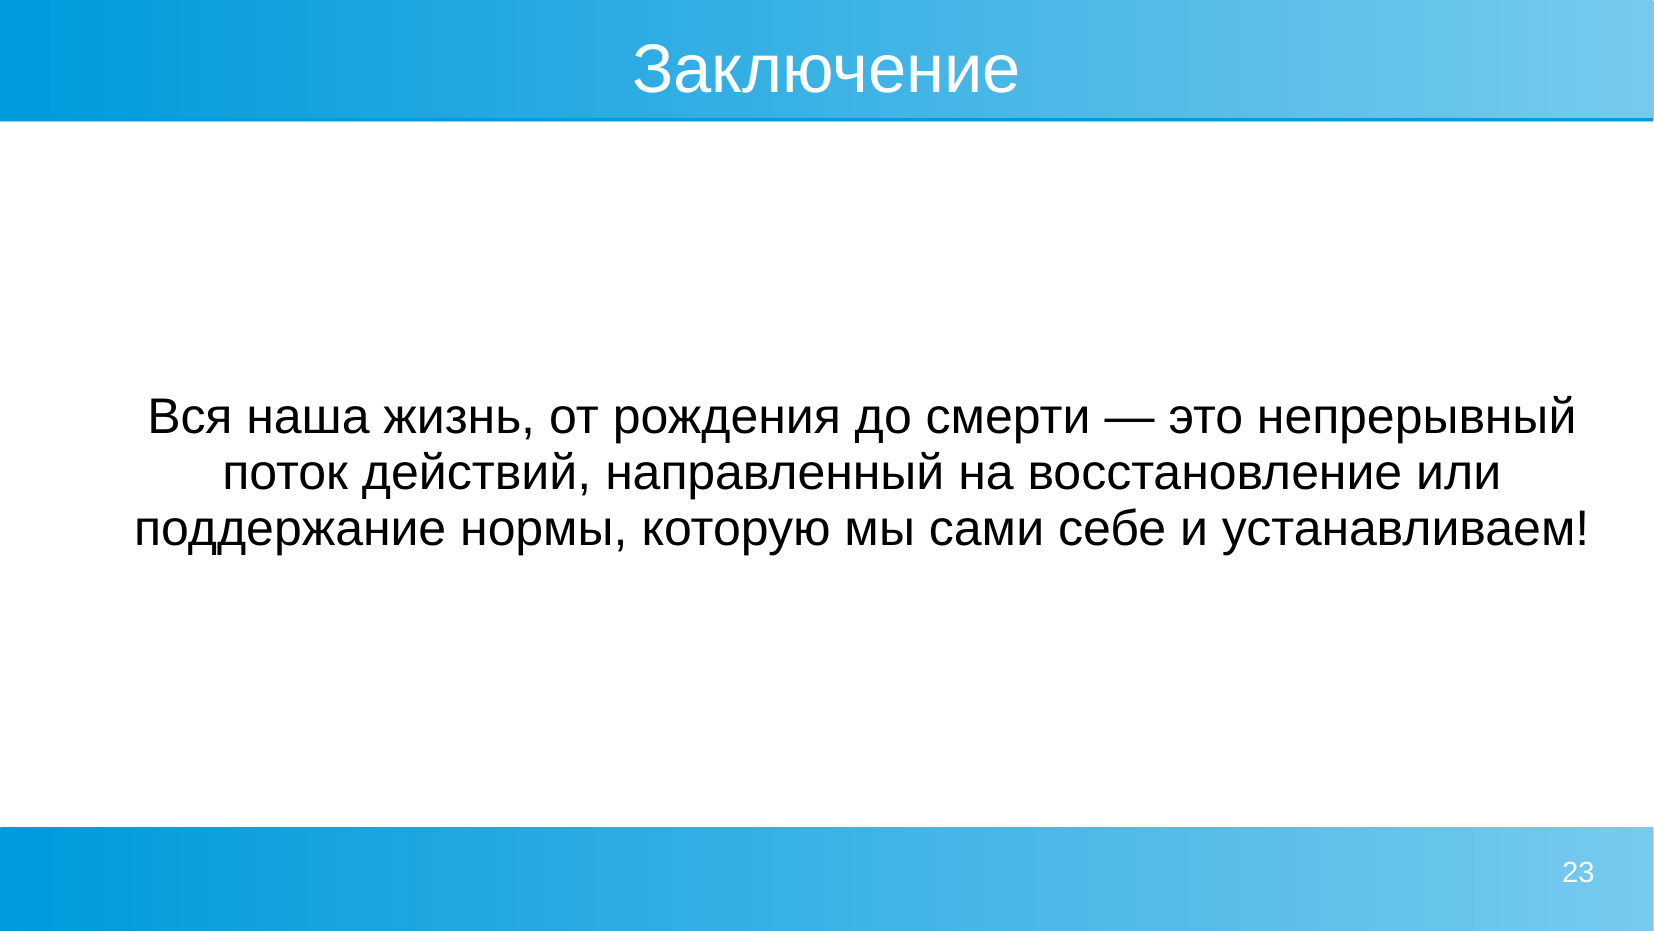

# Заключение
Вся наша жизнь, от рождения до смерти — это непрерывный поток действий, направленный на восстановление или поддержание нормы, которую мы сами себе и устанавливаем!
23